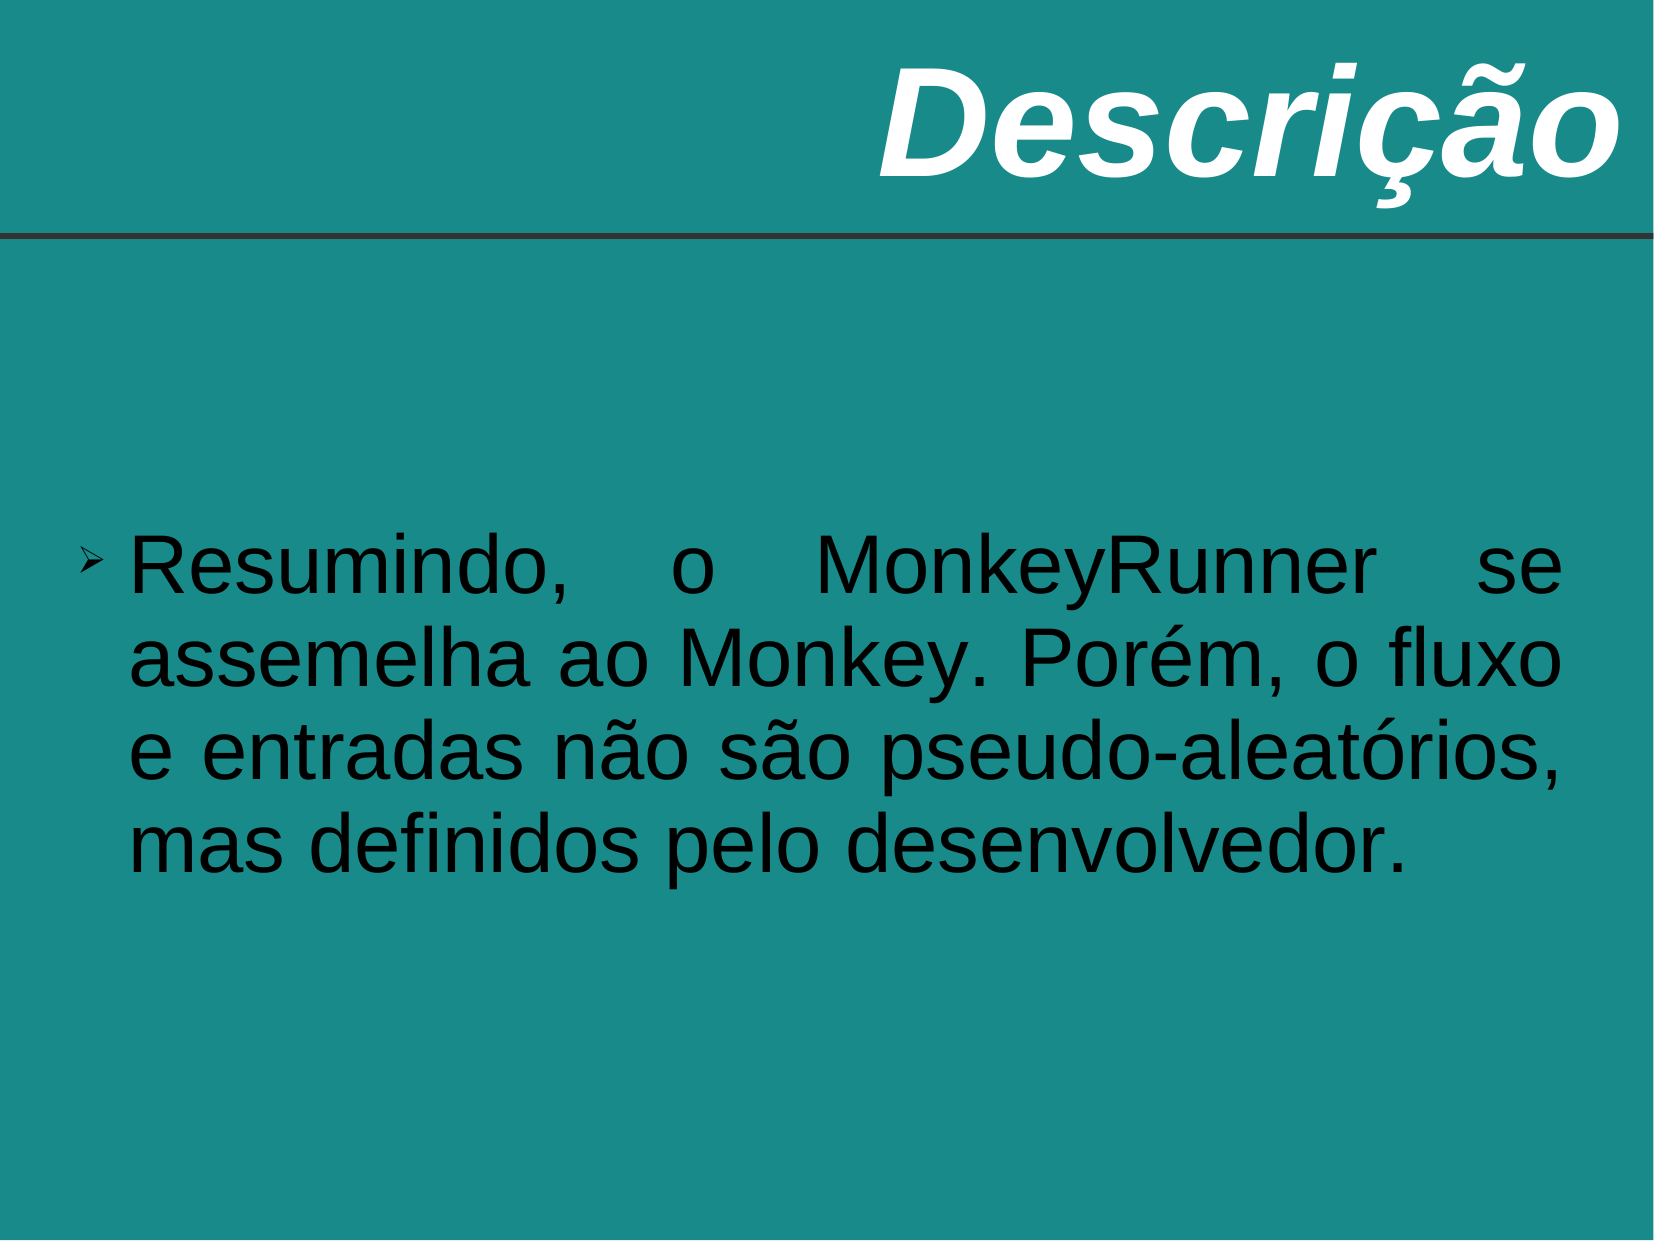

Descrição
Resumindo, o MonkeyRunner se assemelha ao Monkey. Porém, o fluxo e entradas não são pseudo-aleatórios, mas definidos pelo desenvolvedor.